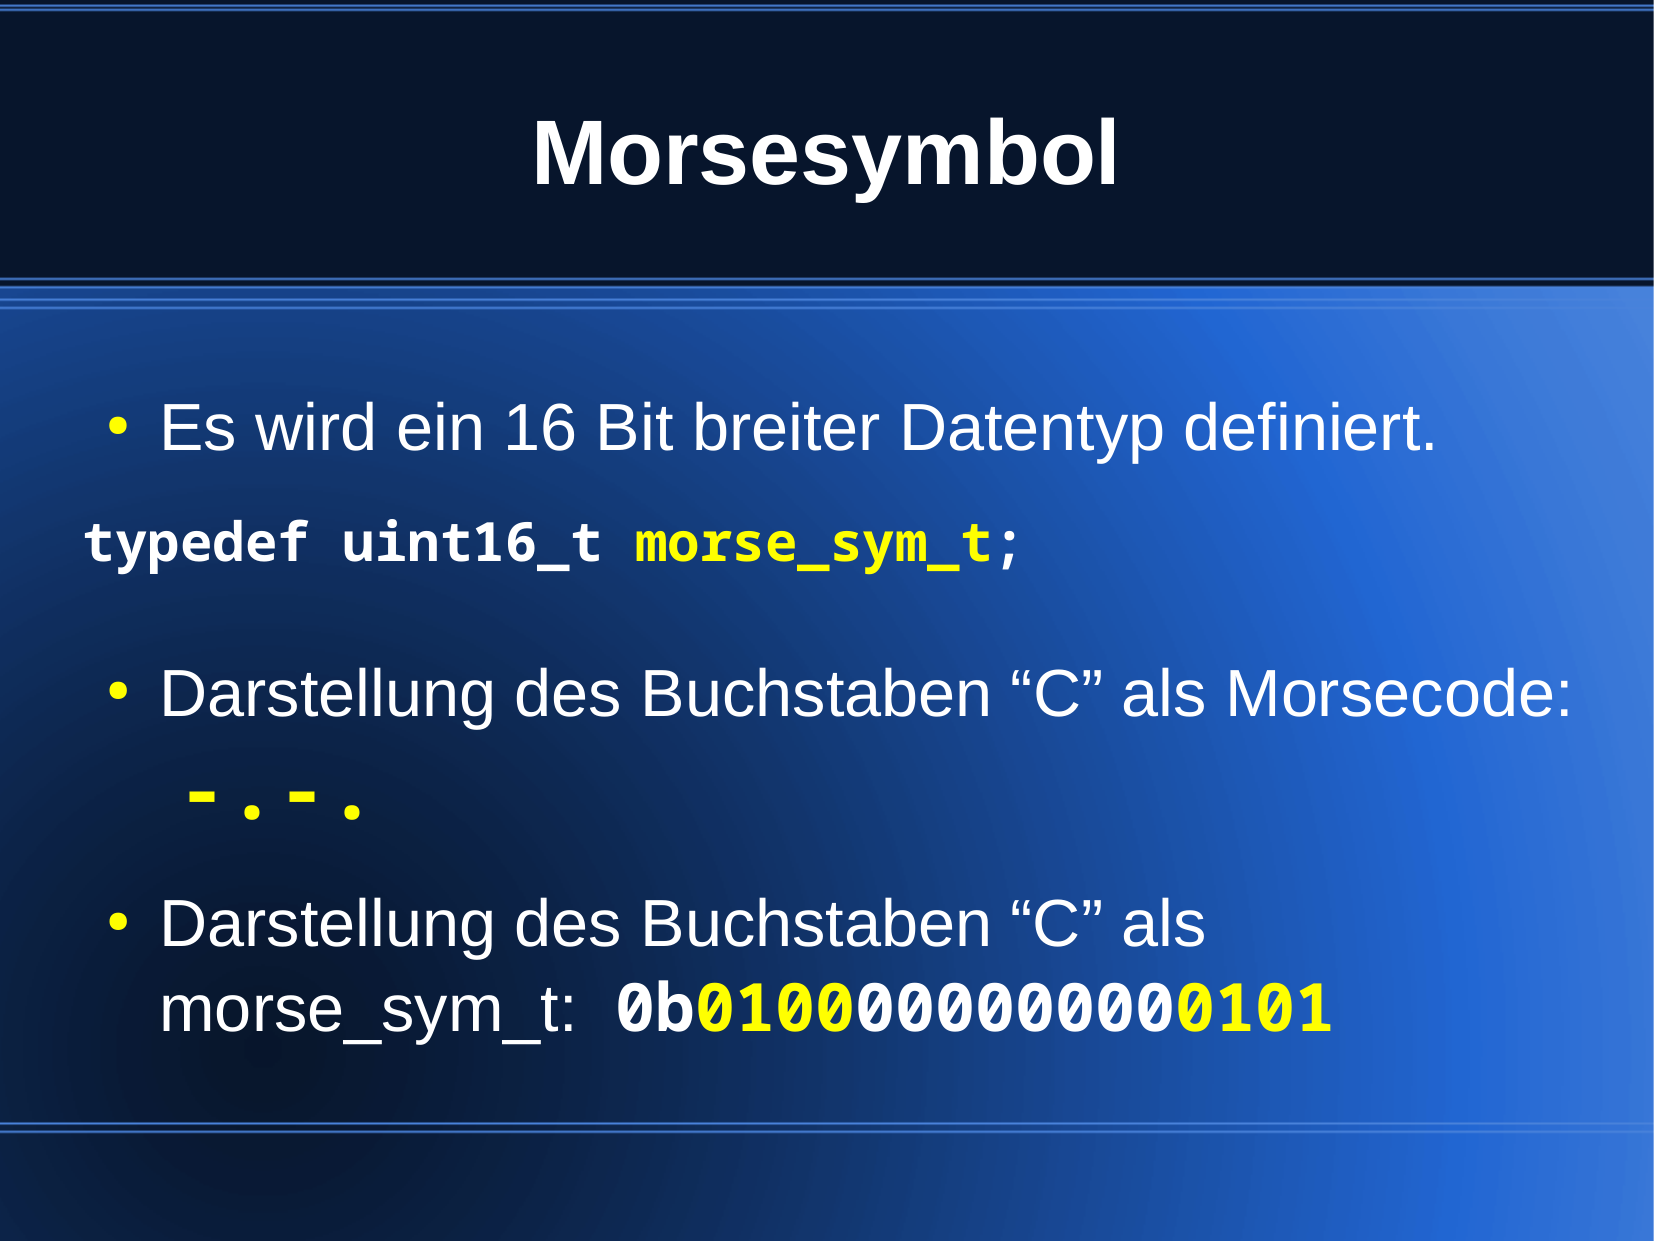

# Morsesymbol
Es wird ein 16 Bit breiter Datentyp definiert.
typedef uint16_t morse_sym_t;
Darstellung des Buchstaben “C” als Morsecode: -.-.
Darstellung des Buchstaben “C” als morse_sym_t: 0b0100000000000101